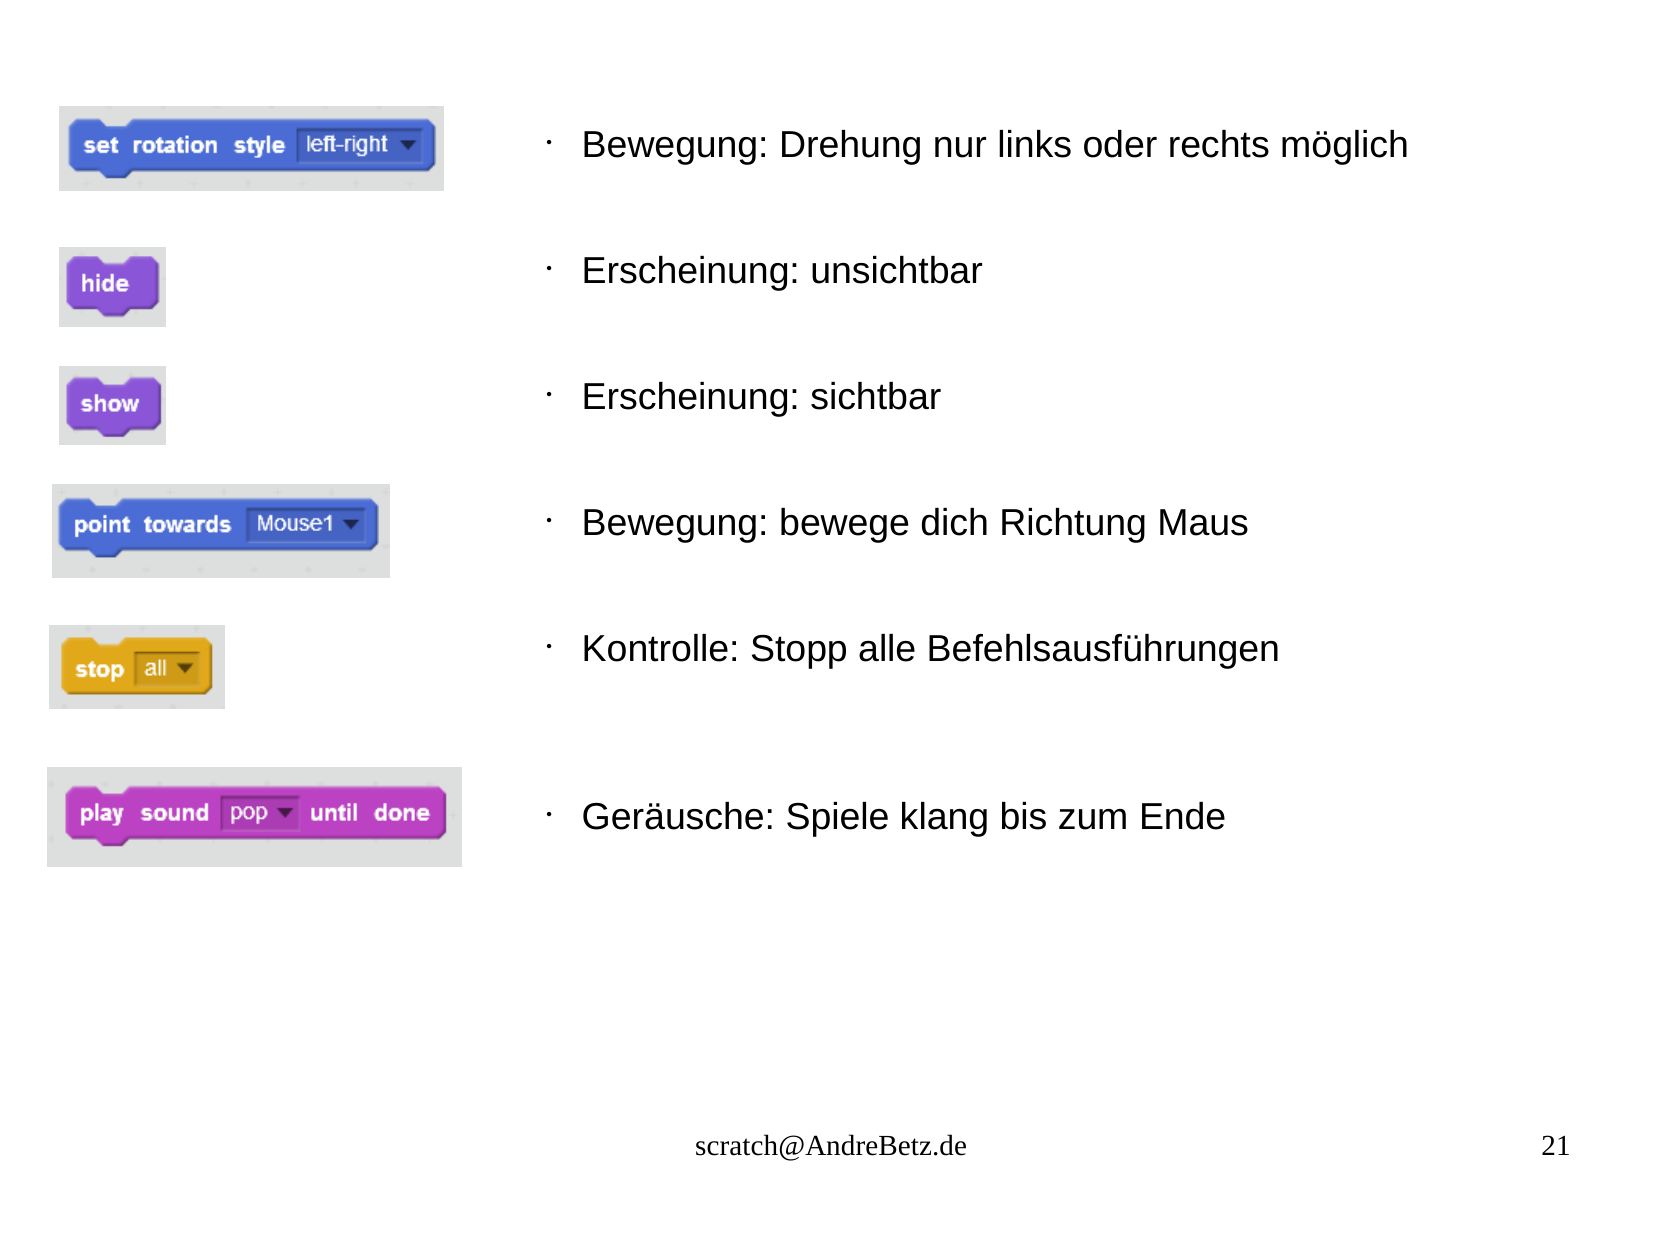

Bewegung: Drehung nur links oder rechts möglich
Erscheinung: unsichtbar
Erscheinung: sichtbar
Bewegung: bewege dich Richtung Maus
Kontrolle: Stopp alle Befehlsausführungen
Geräusche: Spiele klang bis zum Ende
 scratch@AndreBetz.de
21